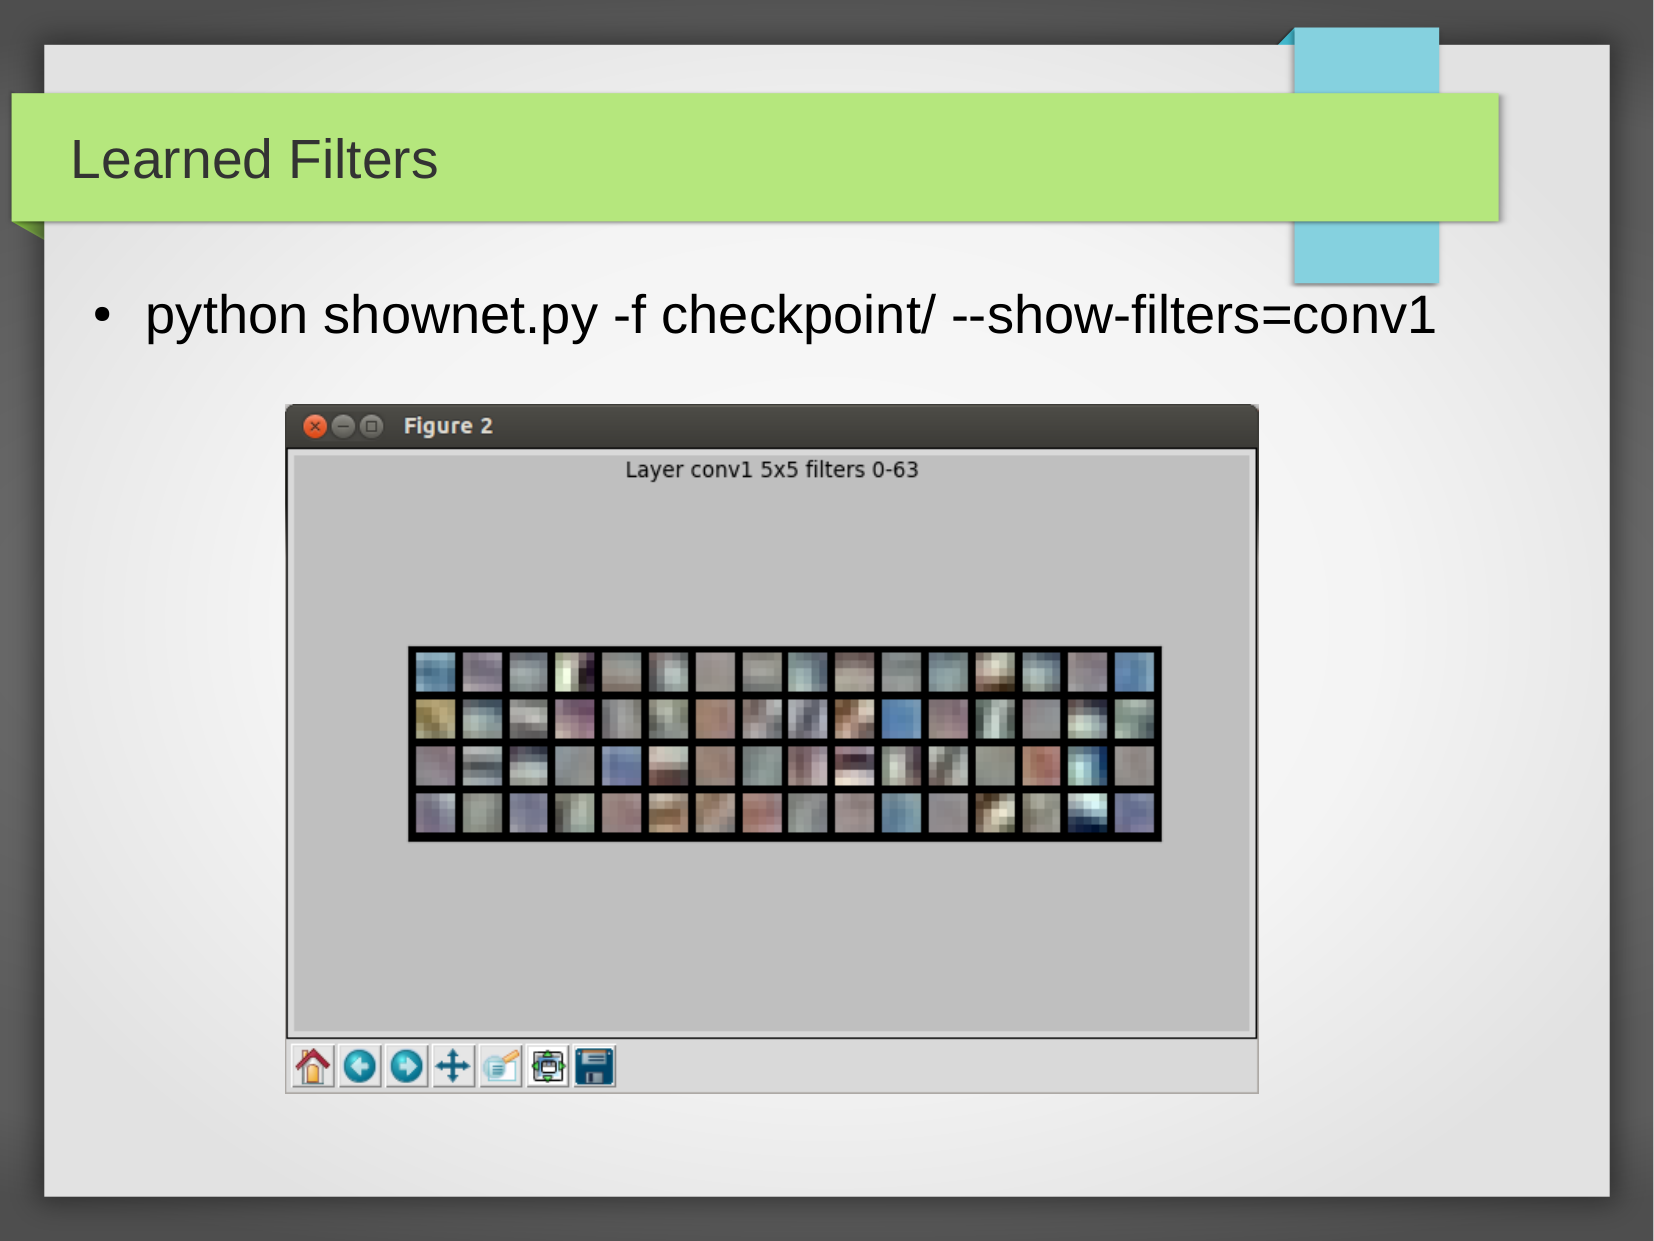

# Learned Filters
python shownet.py -f checkpoint/ --show-filters=conv1